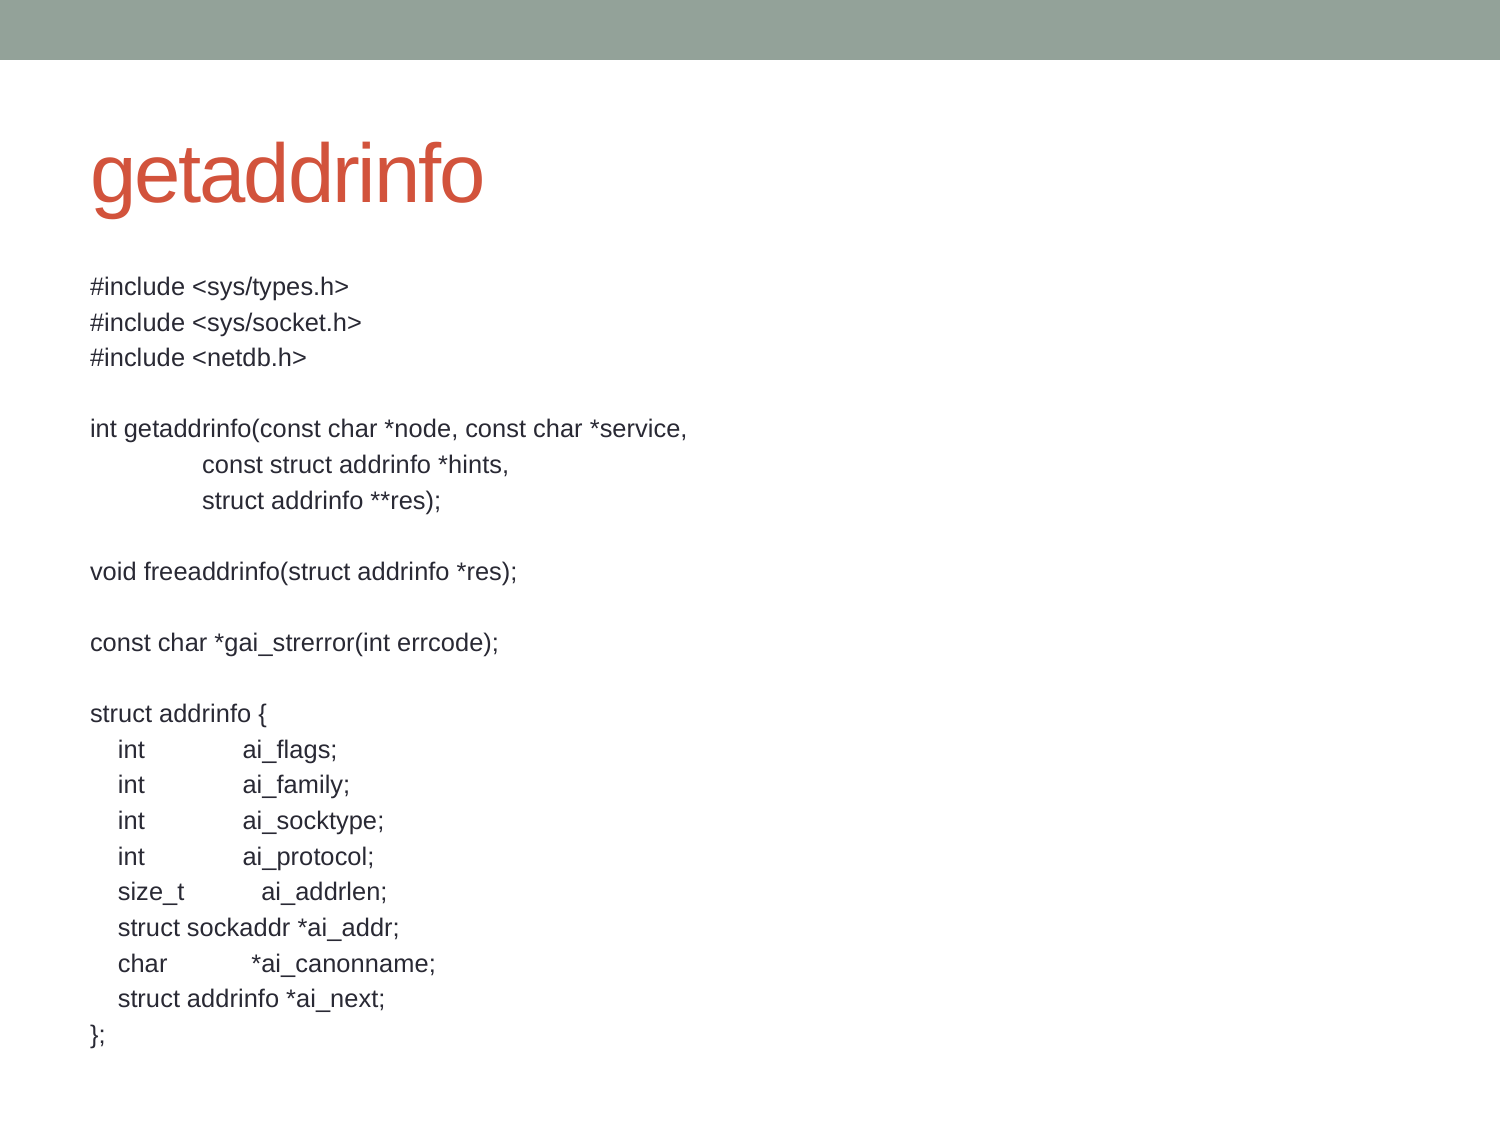

# getaddrinfo
#include <sys/types.h>
#include <sys/socket.h>
#include <netdb.h>
int getaddrinfo(const char *node, const char *service,
 const struct addrinfo *hints,
 struct addrinfo **res);
void freeaddrinfo(struct addrinfo *res);
const char *gai_strerror(int errcode);
struct addrinfo {
 int ai_flags;
 int ai_family;
 int ai_socktype;
 int ai_protocol;
 size_t ai_addrlen;
 struct sockaddr *ai_addr;
 char *ai_canonname;
 struct addrinfo *ai_next;
};